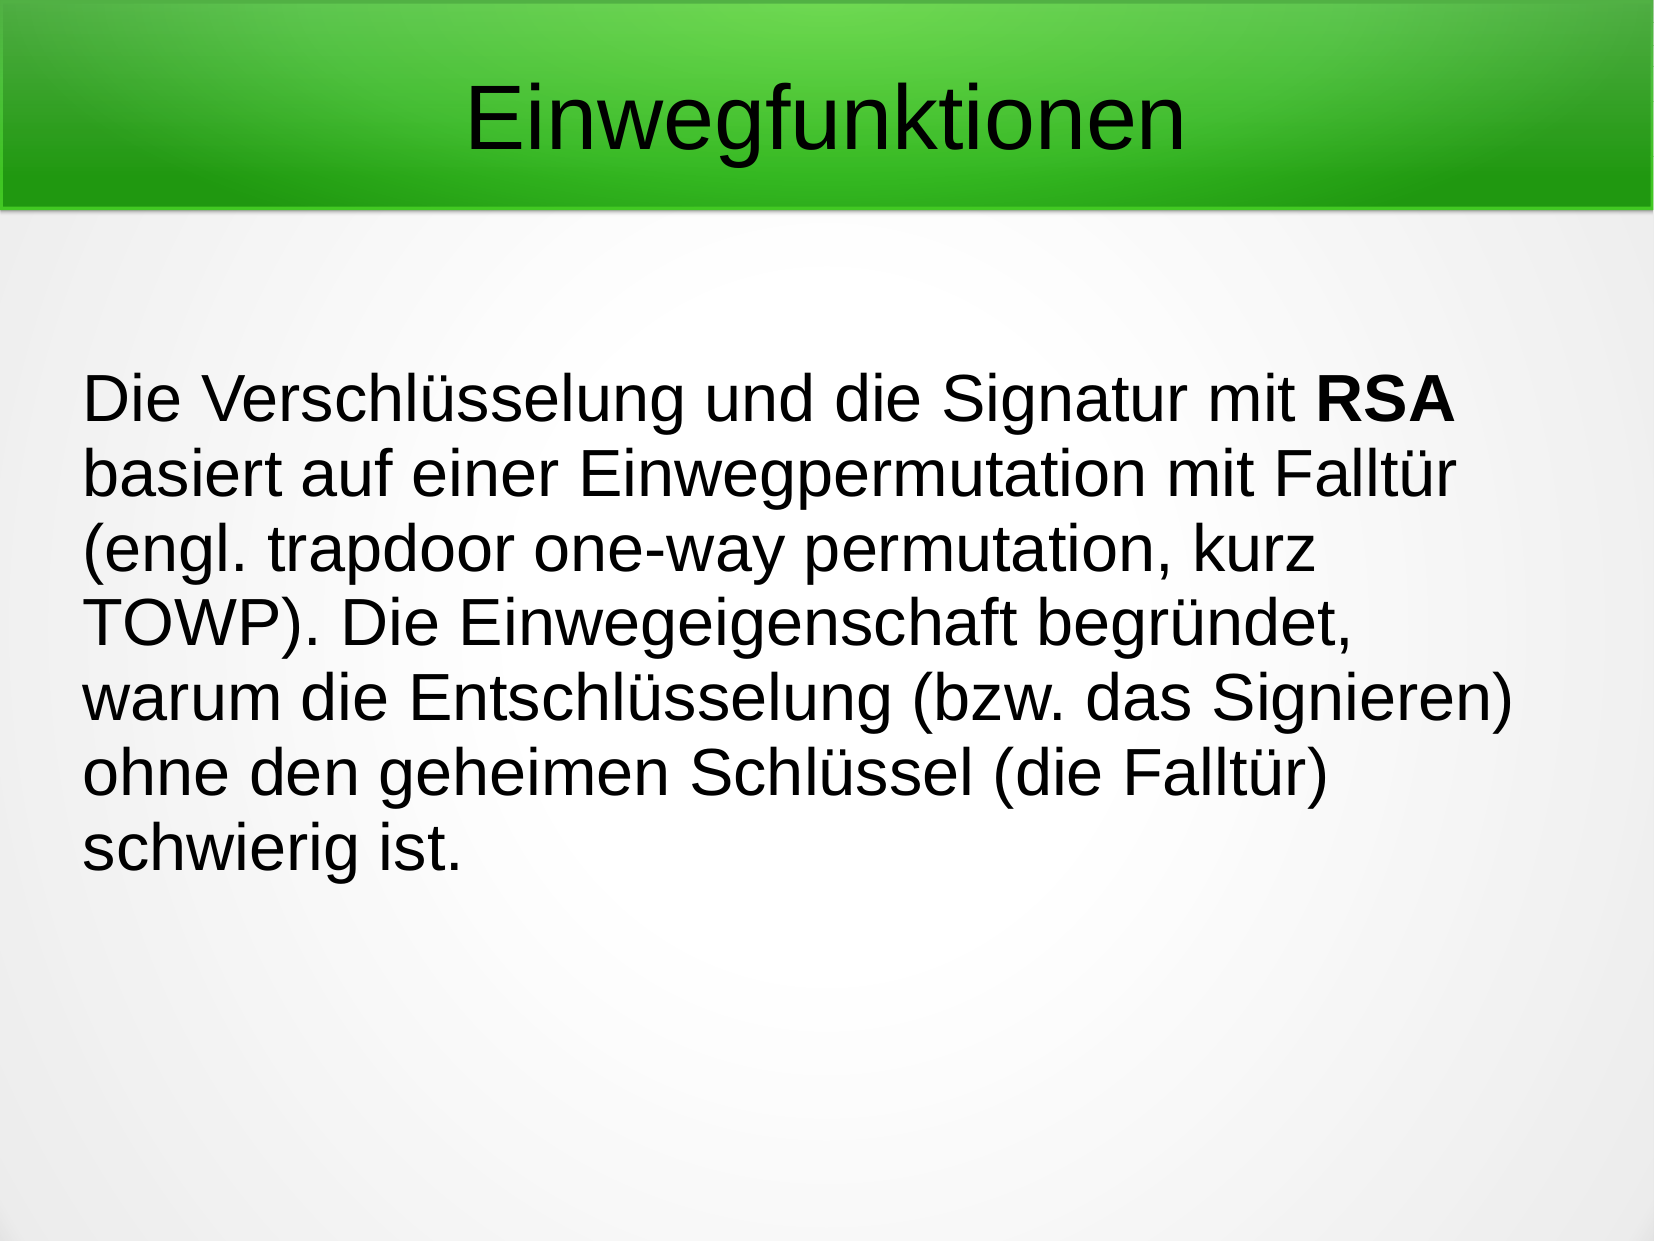

# Einwegfunktionen
Die Verschlüsselung und die Signatur mit RSA basiert auf einer Einwegpermutation mit Falltür (engl. trapdoor one-way permutation, kurz TOWP). Die Einwegeigenschaft begründet, warum die Entschlüsselung (bzw. das Signieren) ohne den geheimen Schlüssel (die Falltür) schwierig ist.